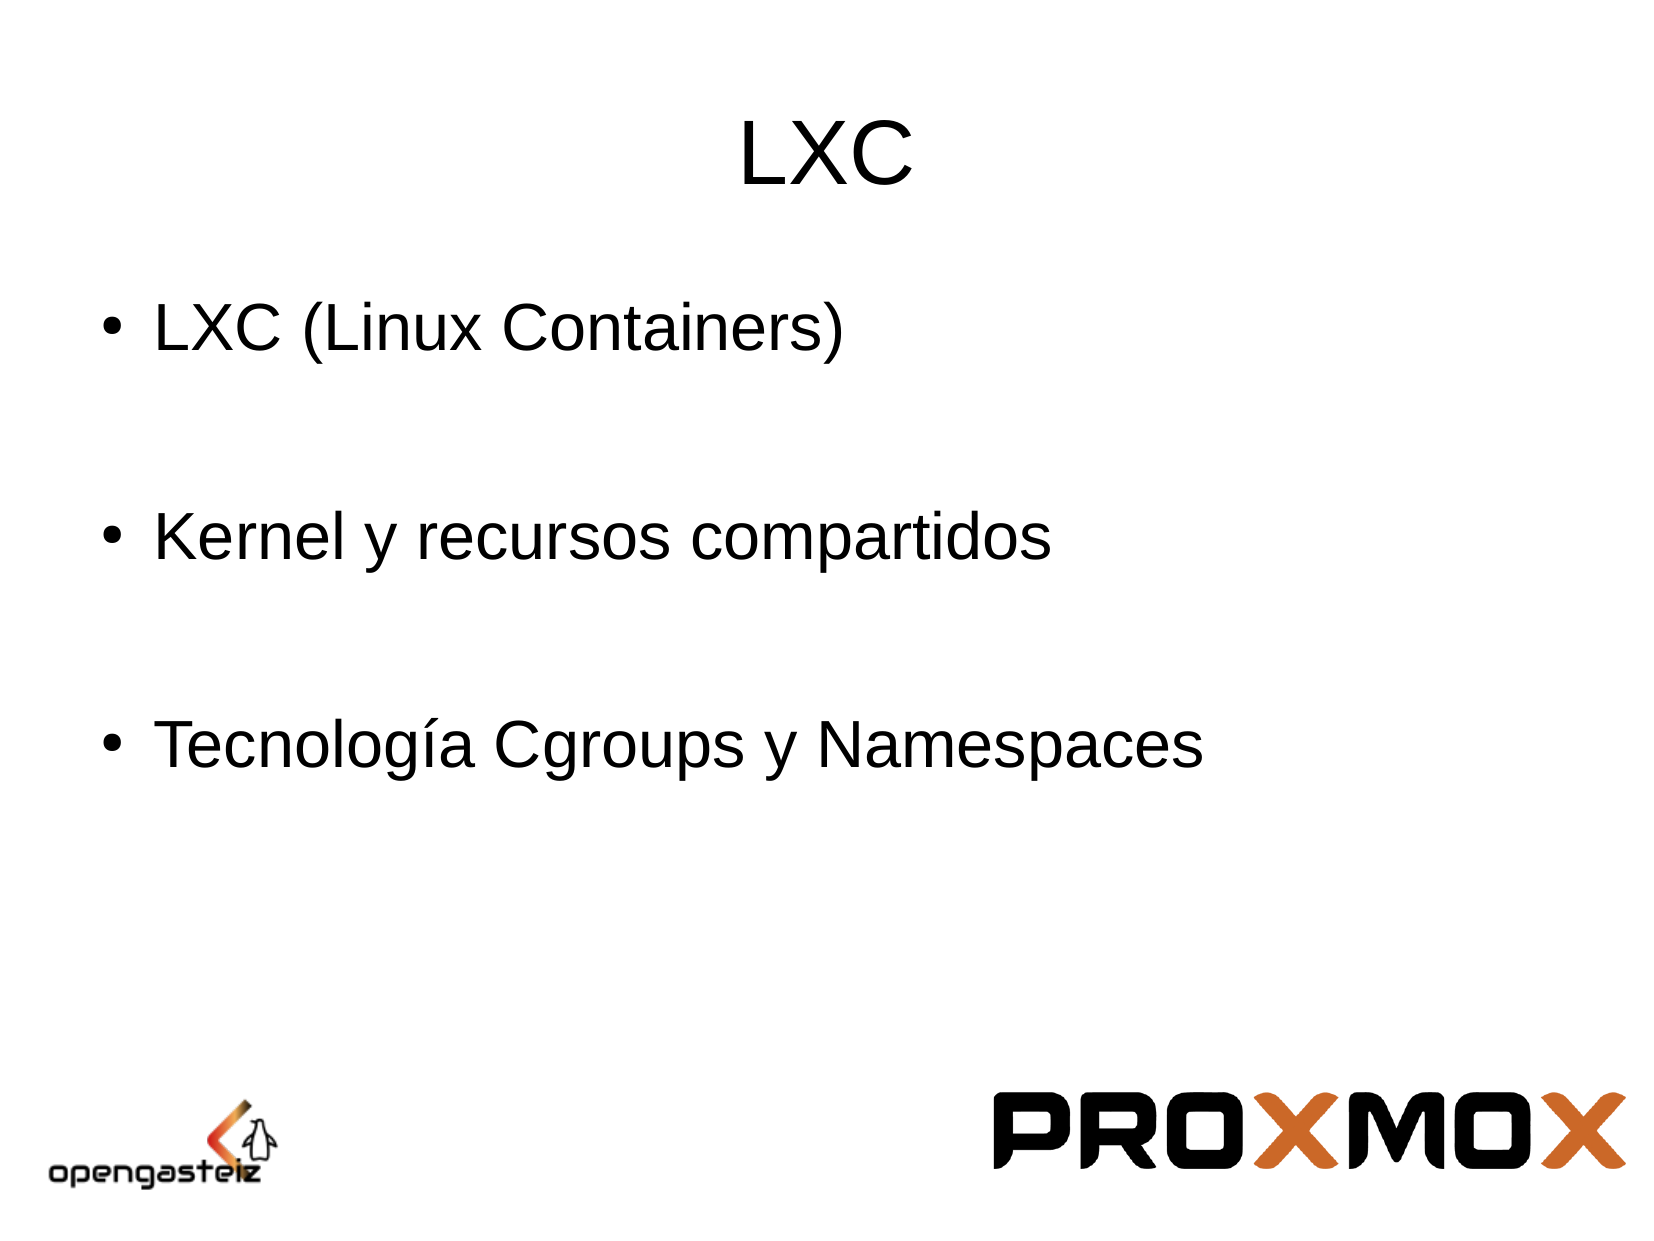

# LXC
LXC (Linux Containers)
Kernel y recursos compartidos
Tecnología Cgroups y Namespaces